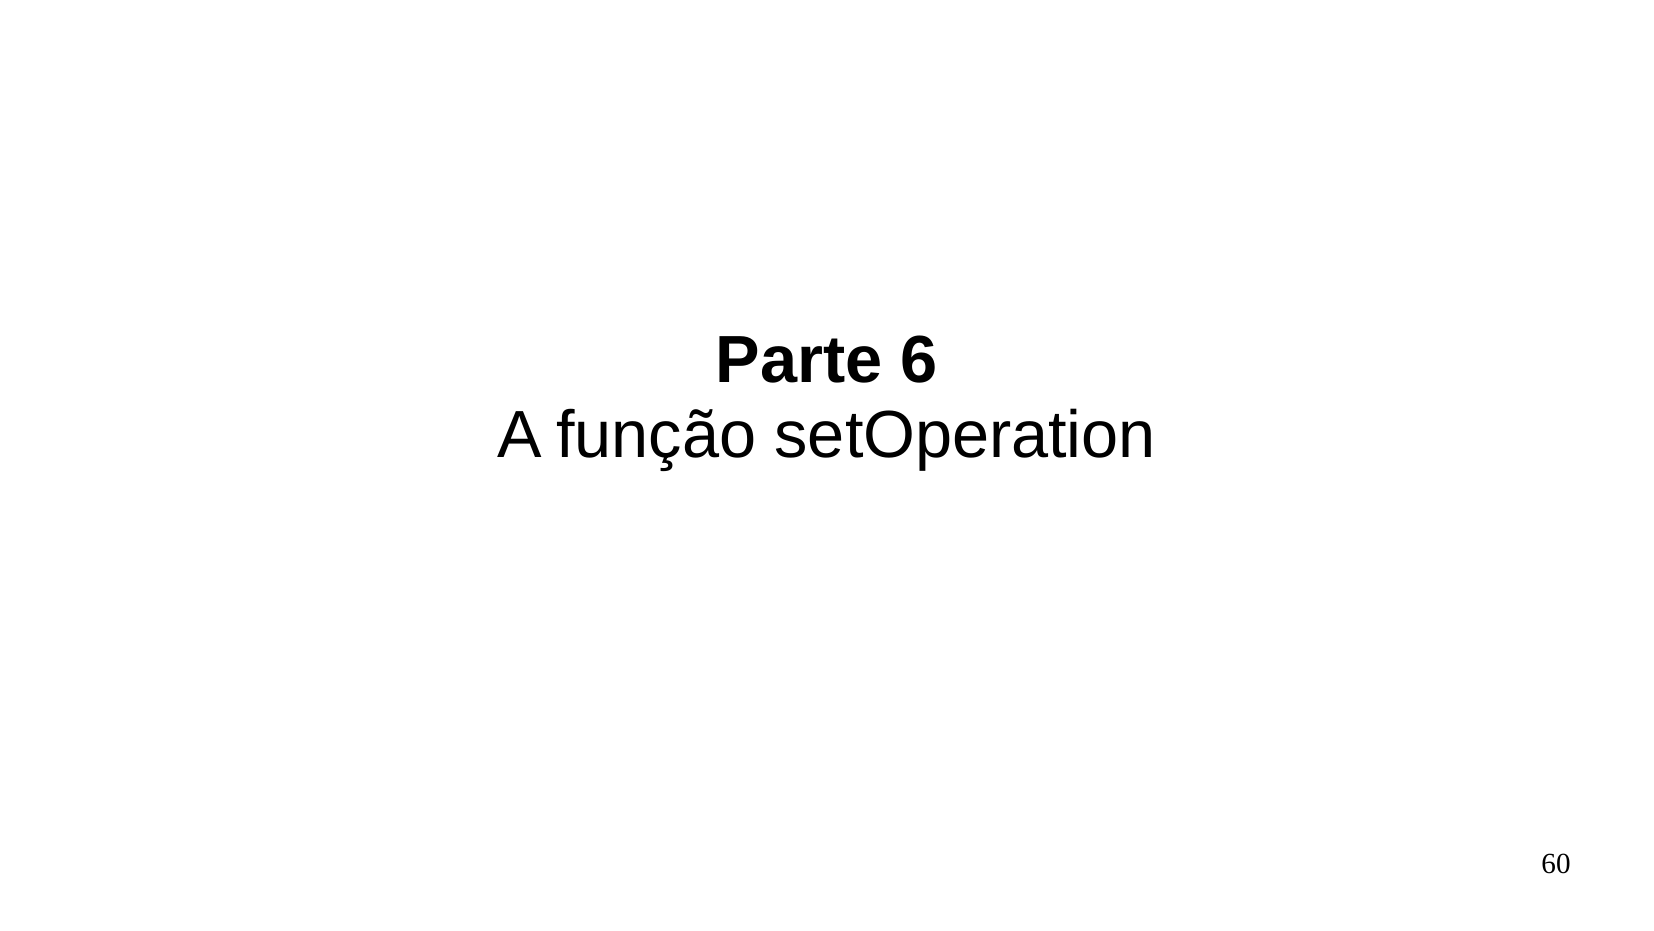

# Parte 6
A função setOperation
60